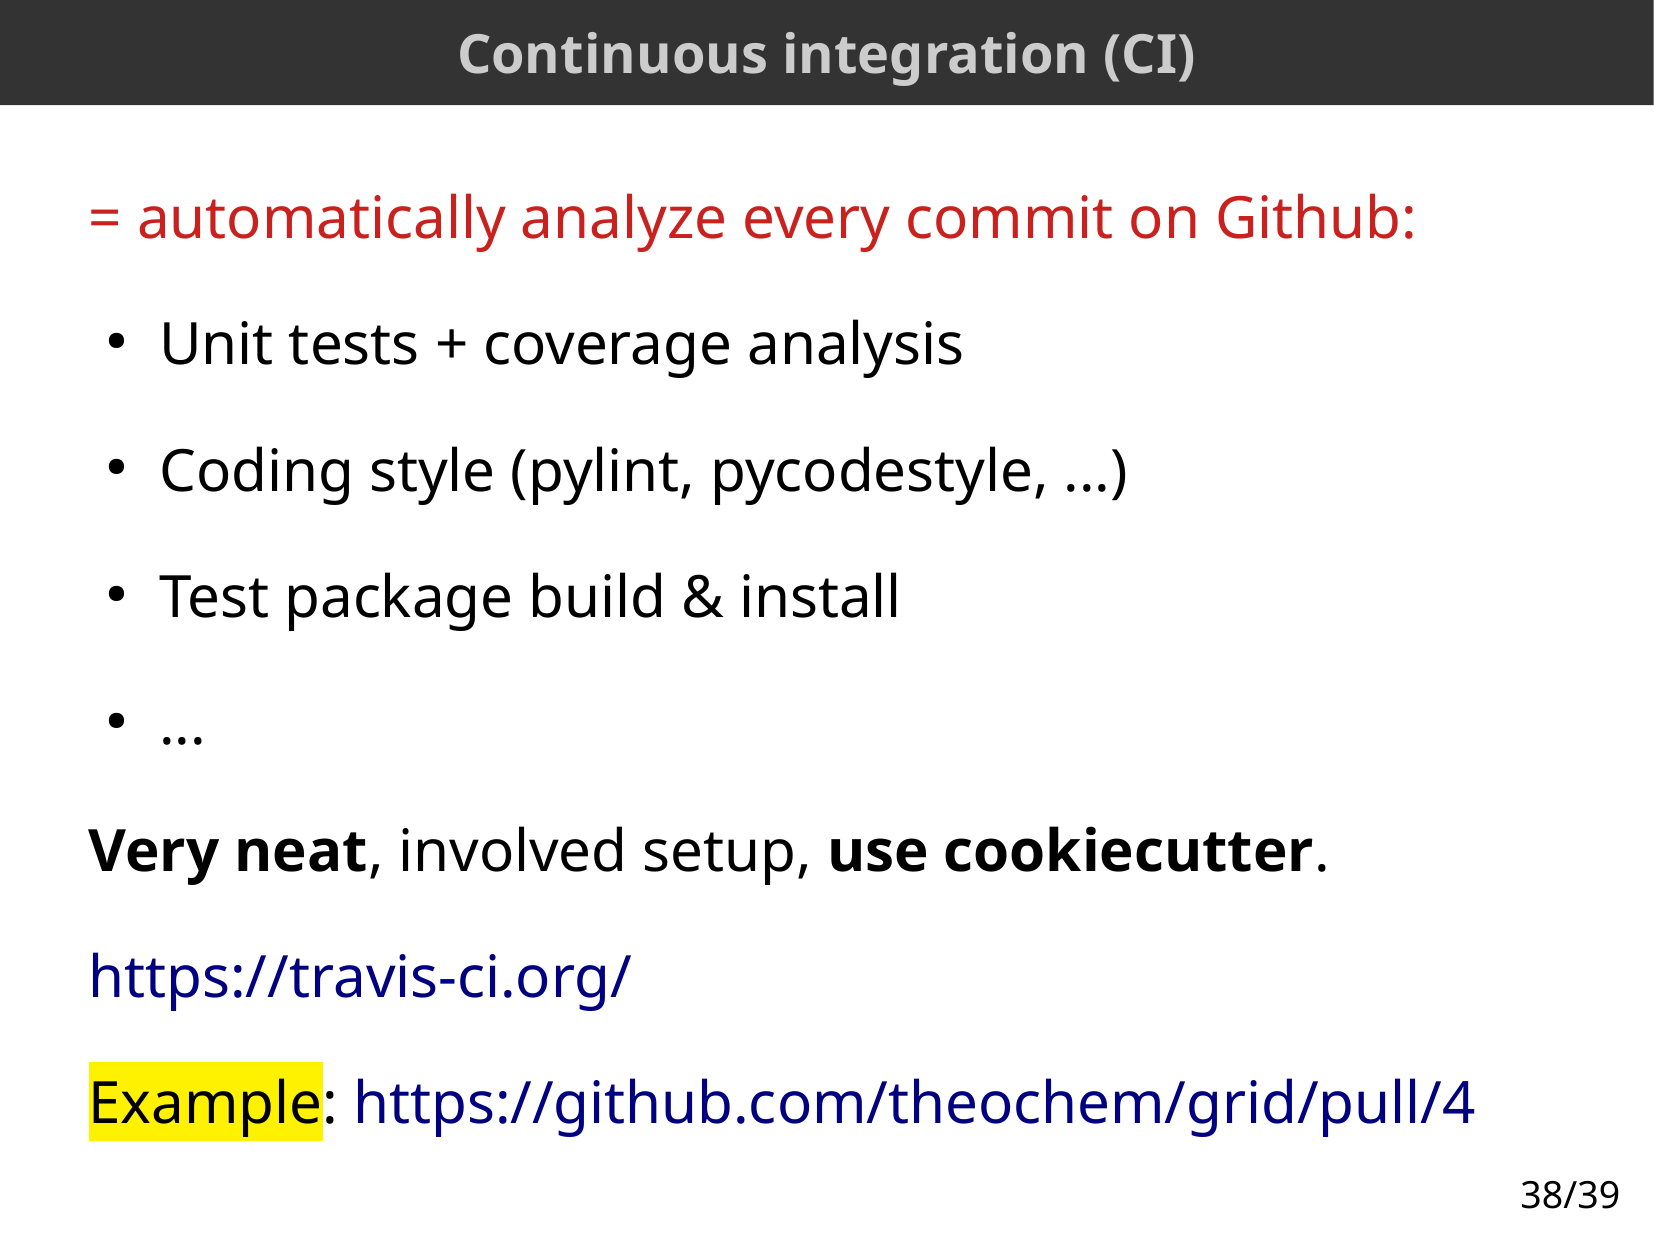

# Continuous integration (CI)
= automatically analyze every commit on Github:
Unit tests + coverage analysis
Coding style (pylint, pycodestyle, ...)
Test package build & install
...
Very neat, involved setup, use cookiecutter.
https://travis-ci.org/
Example: https://github.com/theochem/grid/pull/4